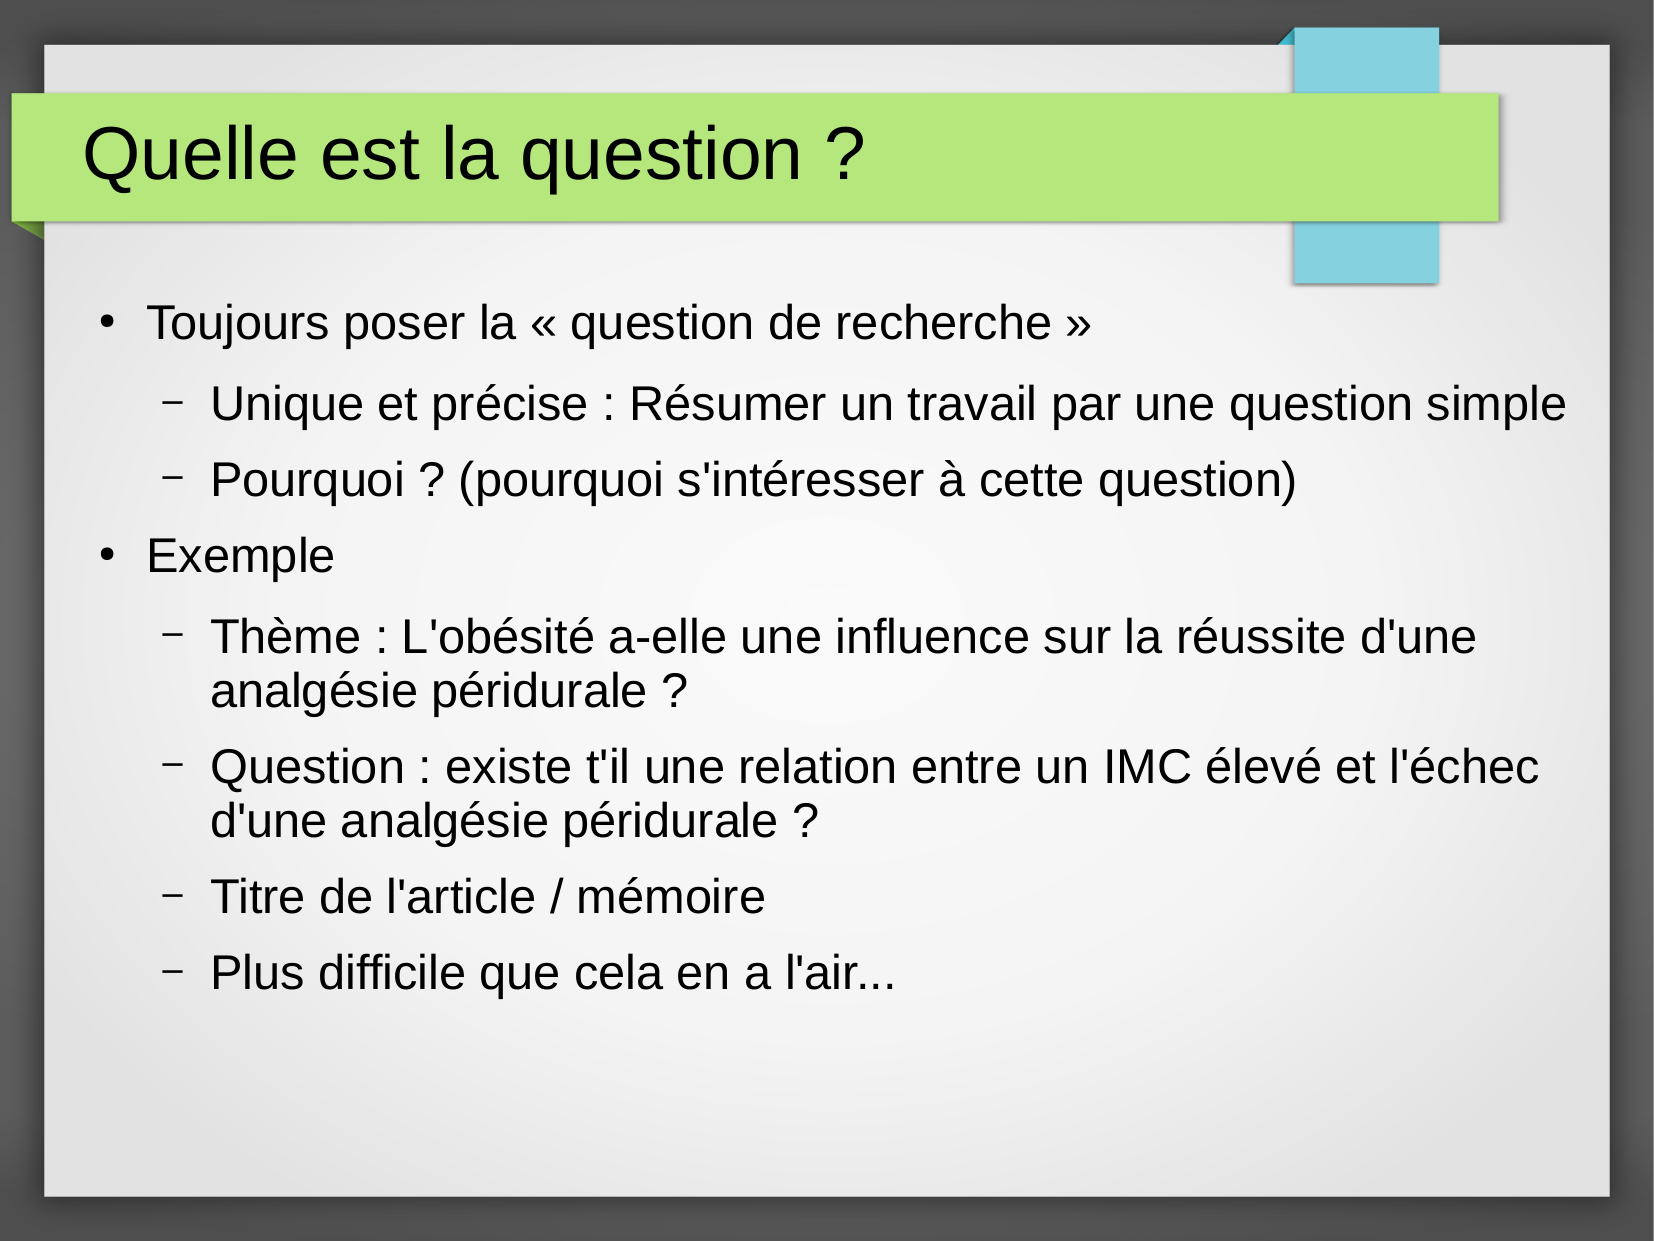

# Quelle est la question ?
Toujours poser la « question de recherche »
Unique et précise : Résumer un travail par une question simple
Pourquoi ? (pourquoi s'intéresser à cette question)
Exemple
Thème : L'obésité a-elle une influence sur la réussite d'une analgésie péridurale ?
Question : existe t'il une relation entre un IMC élevé et l'échec d'une analgésie péridurale ?
Titre de l'article / mémoire
Plus difficile que cela en a l'air...